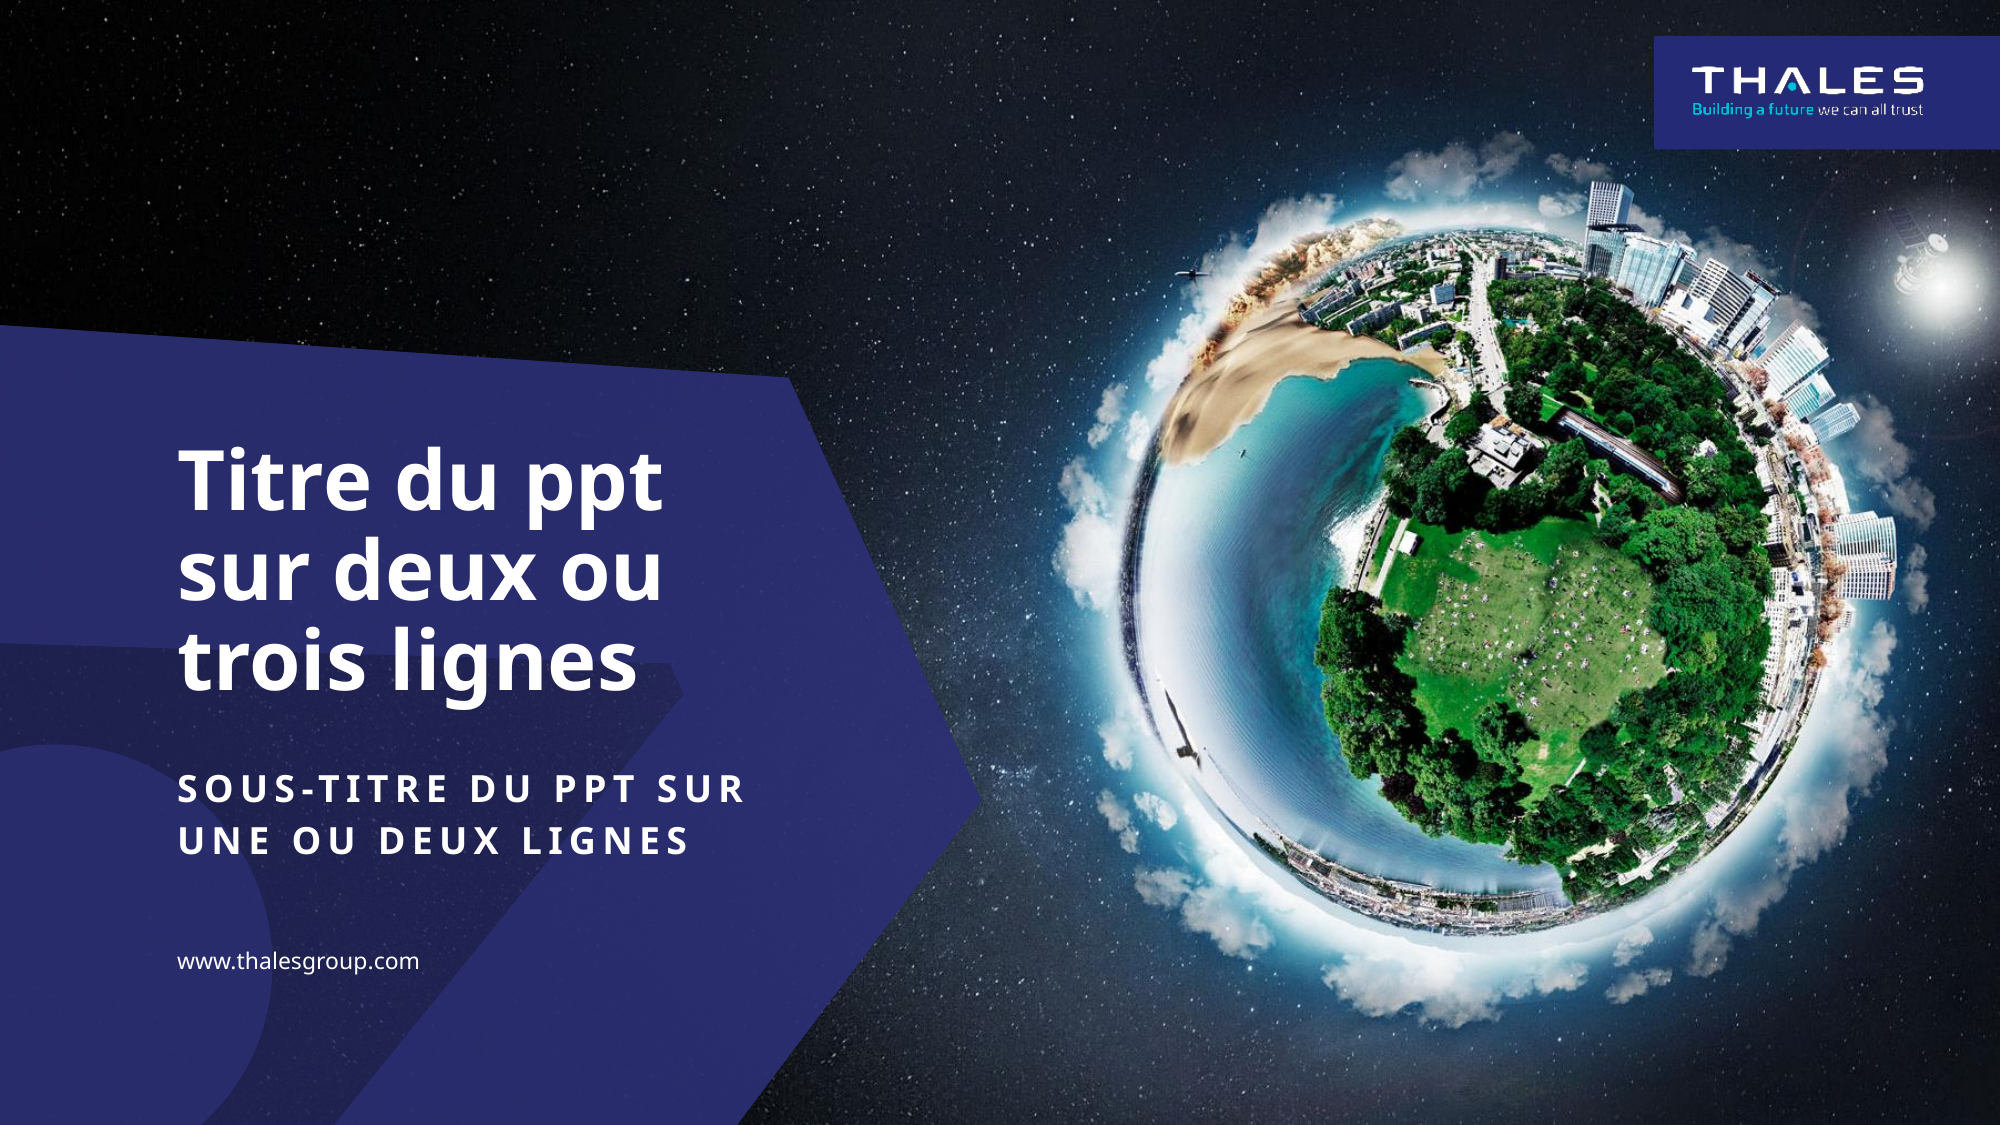

# Titre du ppt sur deux ou trois lignes
SOUS-TITRE DU PPT SUR UNE OU DEUX LIGNES